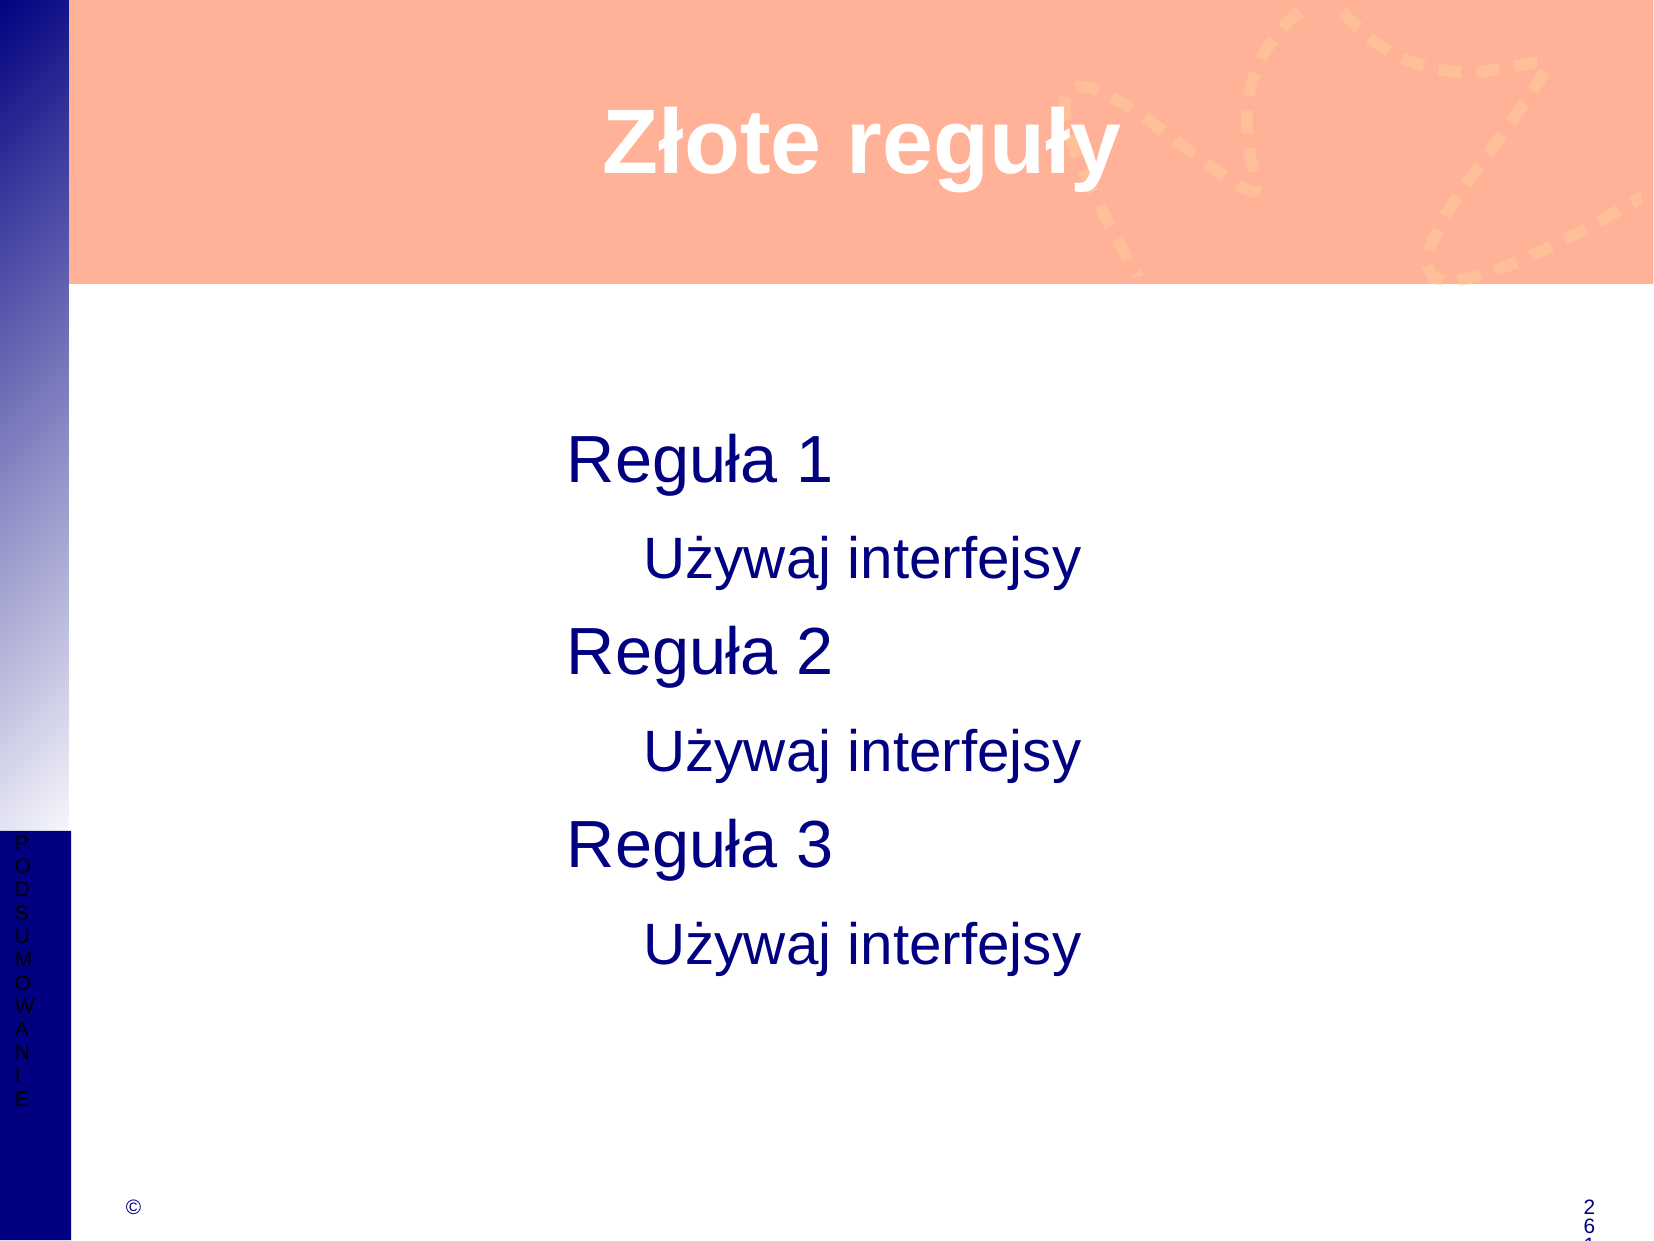

# Złote reguły
Reguła 1
Używaj interfejsy
Reguła 2
Używaj interfejsy
Reguła 3
Używaj interfejsy
P
O
D
S
U
M
O
W
A
N
I
E